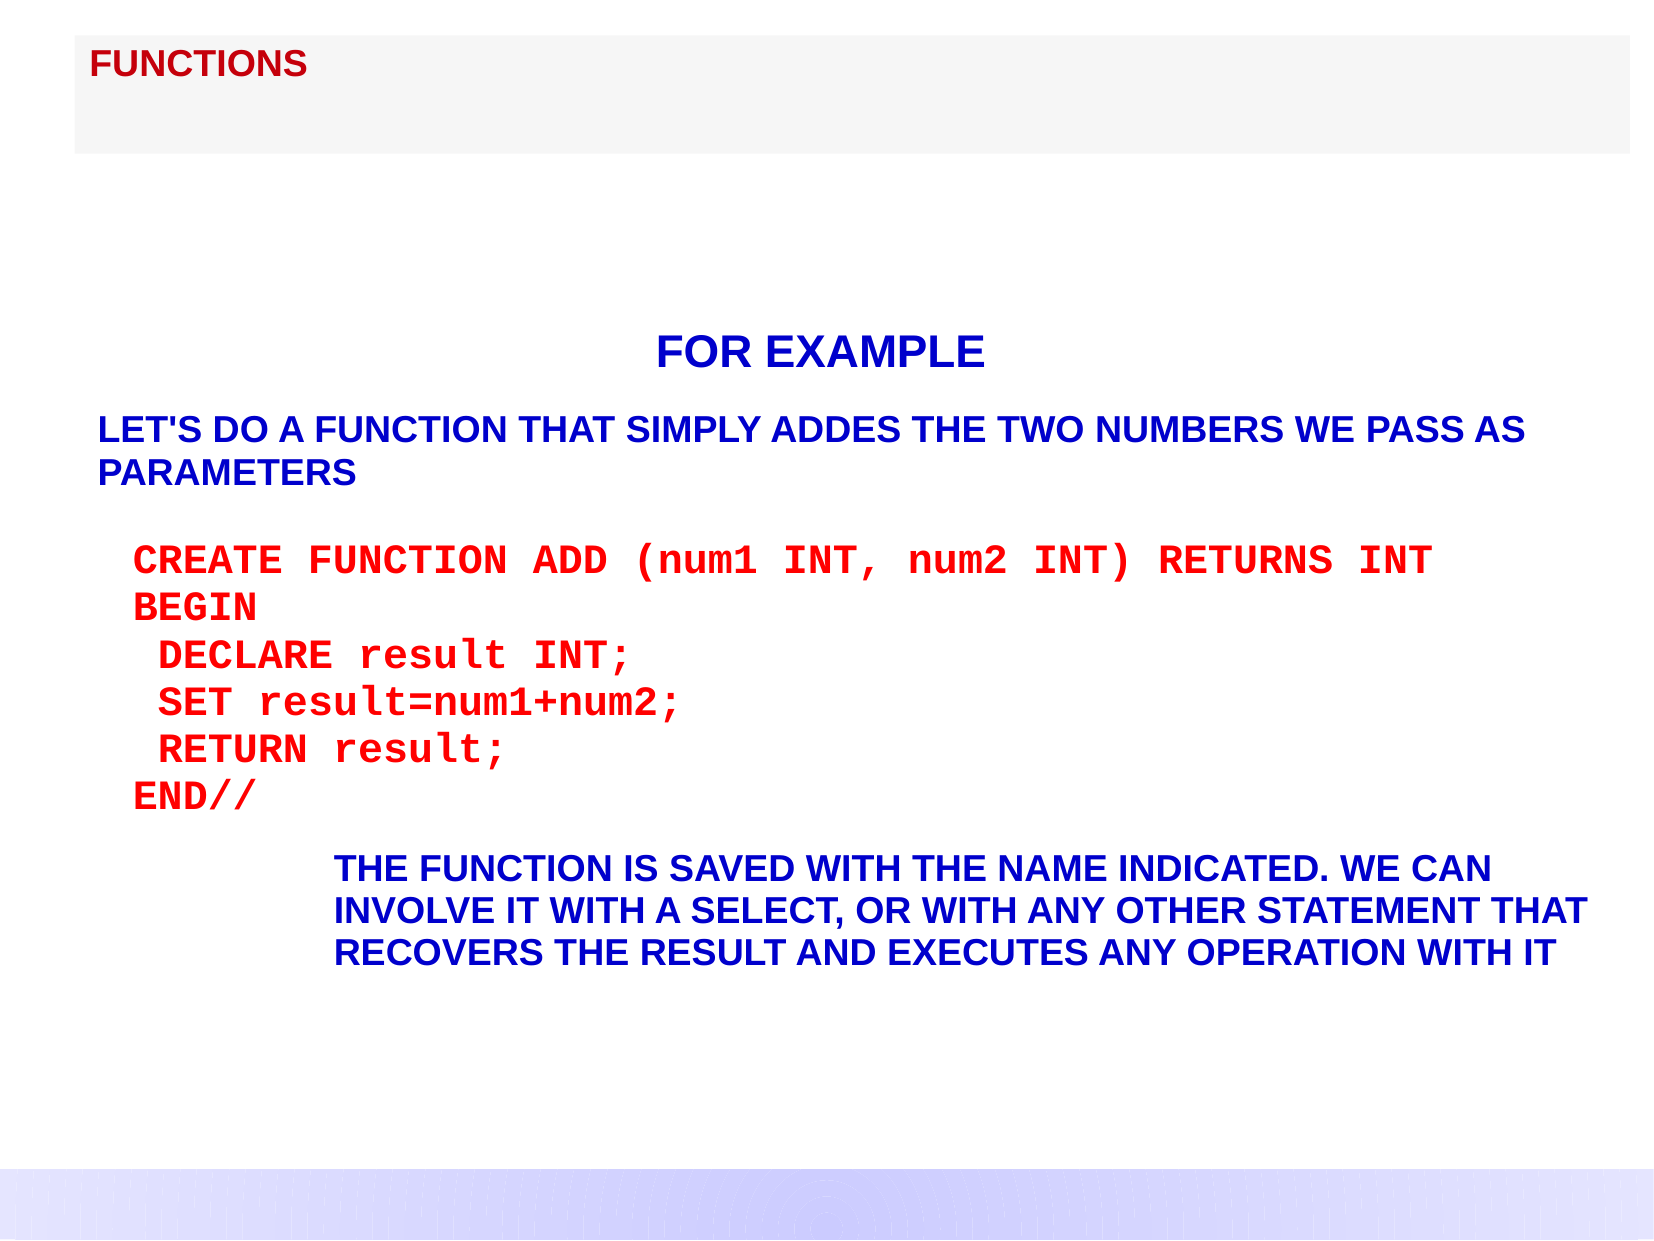

FUNCTIONS
FOR EXAMPLE
LET'S DO A FUNCTION THAT SIMPLY ADDES THE TWO NUMBERS WE PASS AS PARAMETERS
CREATE FUNCTION ADD (num1 INT, num2 INT) RETURNS INT
BEGIN
 DECLARE result INT;
 SET result=num1+num2;
 RETURN result;
END//
THE FUNCTION IS SAVED WITH THE NAME INDICATED. WE CAN INVOLVE IT WITH A SELECT, OR WITH ANY OTHER STATEMENT THAT RECOVERS THE RESULT AND EXECUTES ANY OPERATION WITH IT